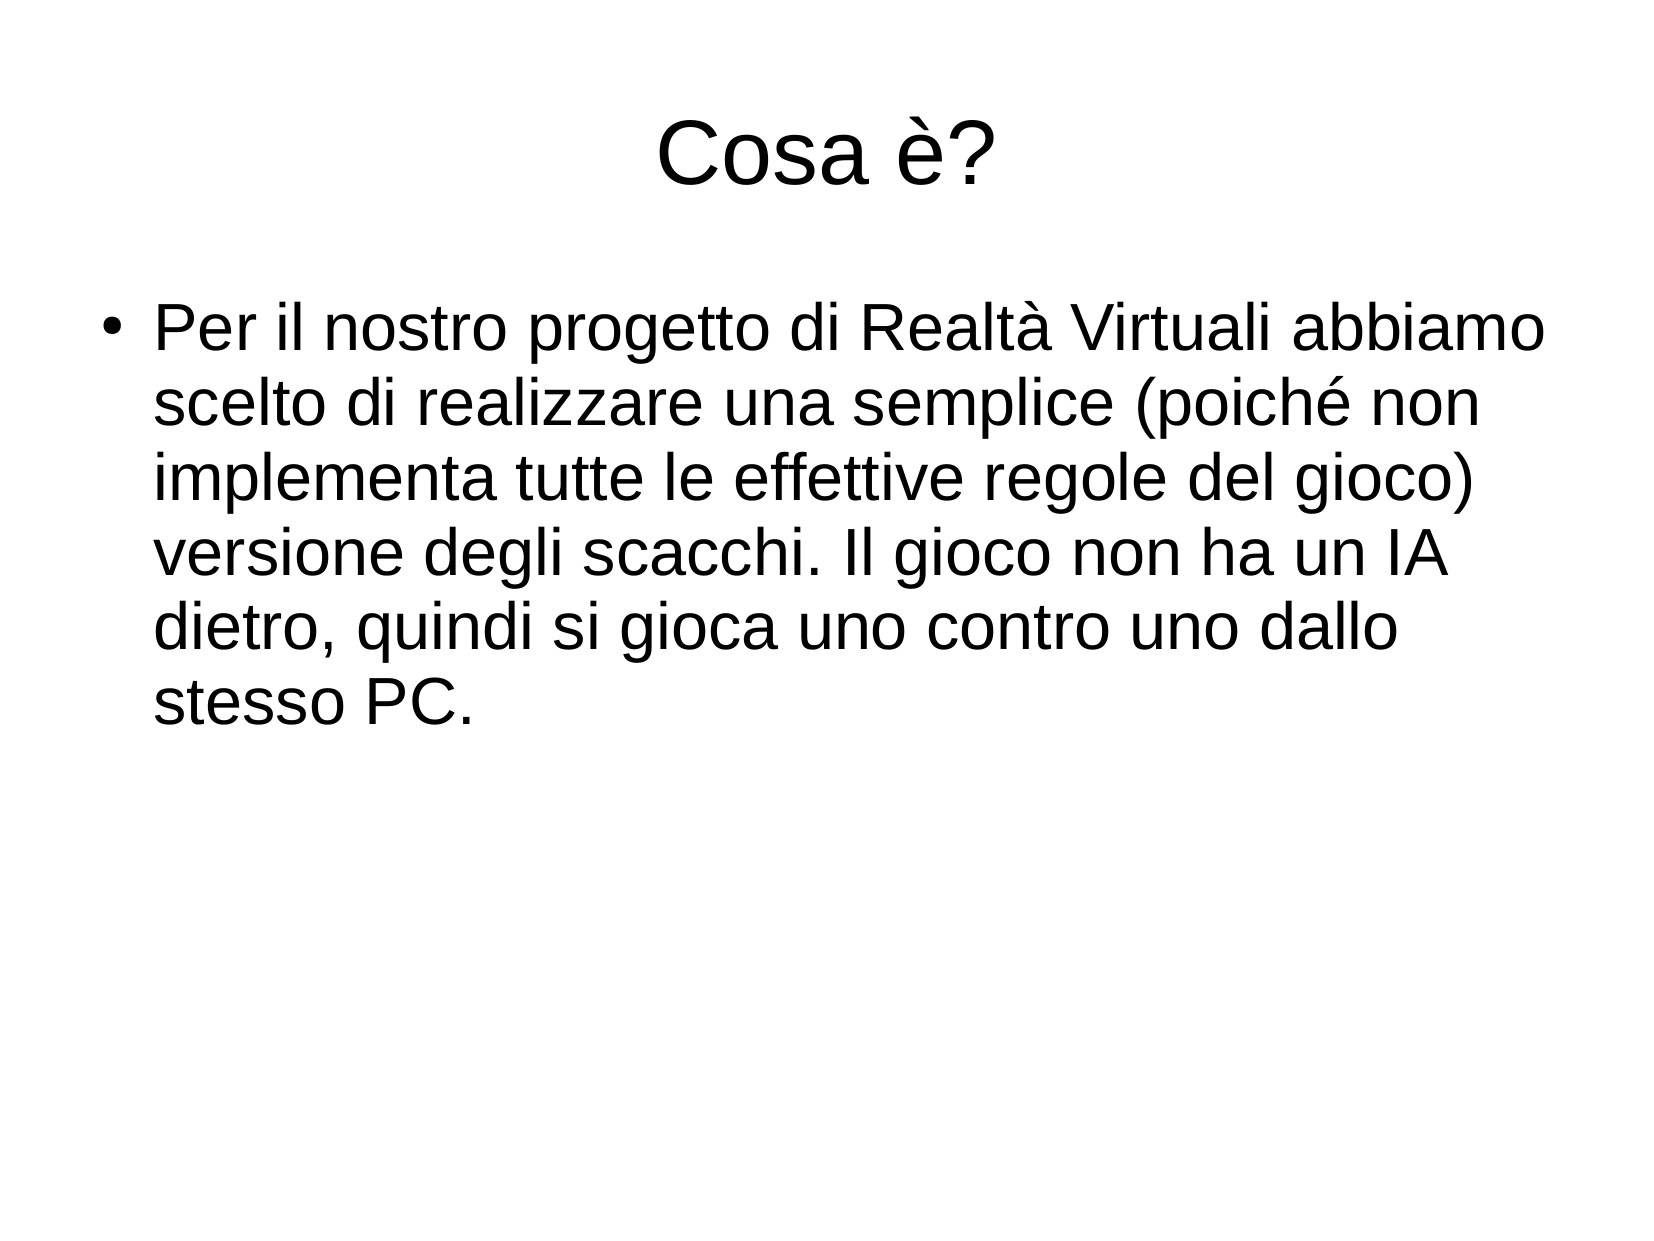

# Cosa è?
Per il nostro progetto di Realtà Virtuali abbiamo scelto di realizzare una semplice (poiché non implementa tutte le effettive regole del gioco) versione degli scacchi. Il gioco non ha un IA dietro, quindi si gioca uno contro uno dallo stesso PC.